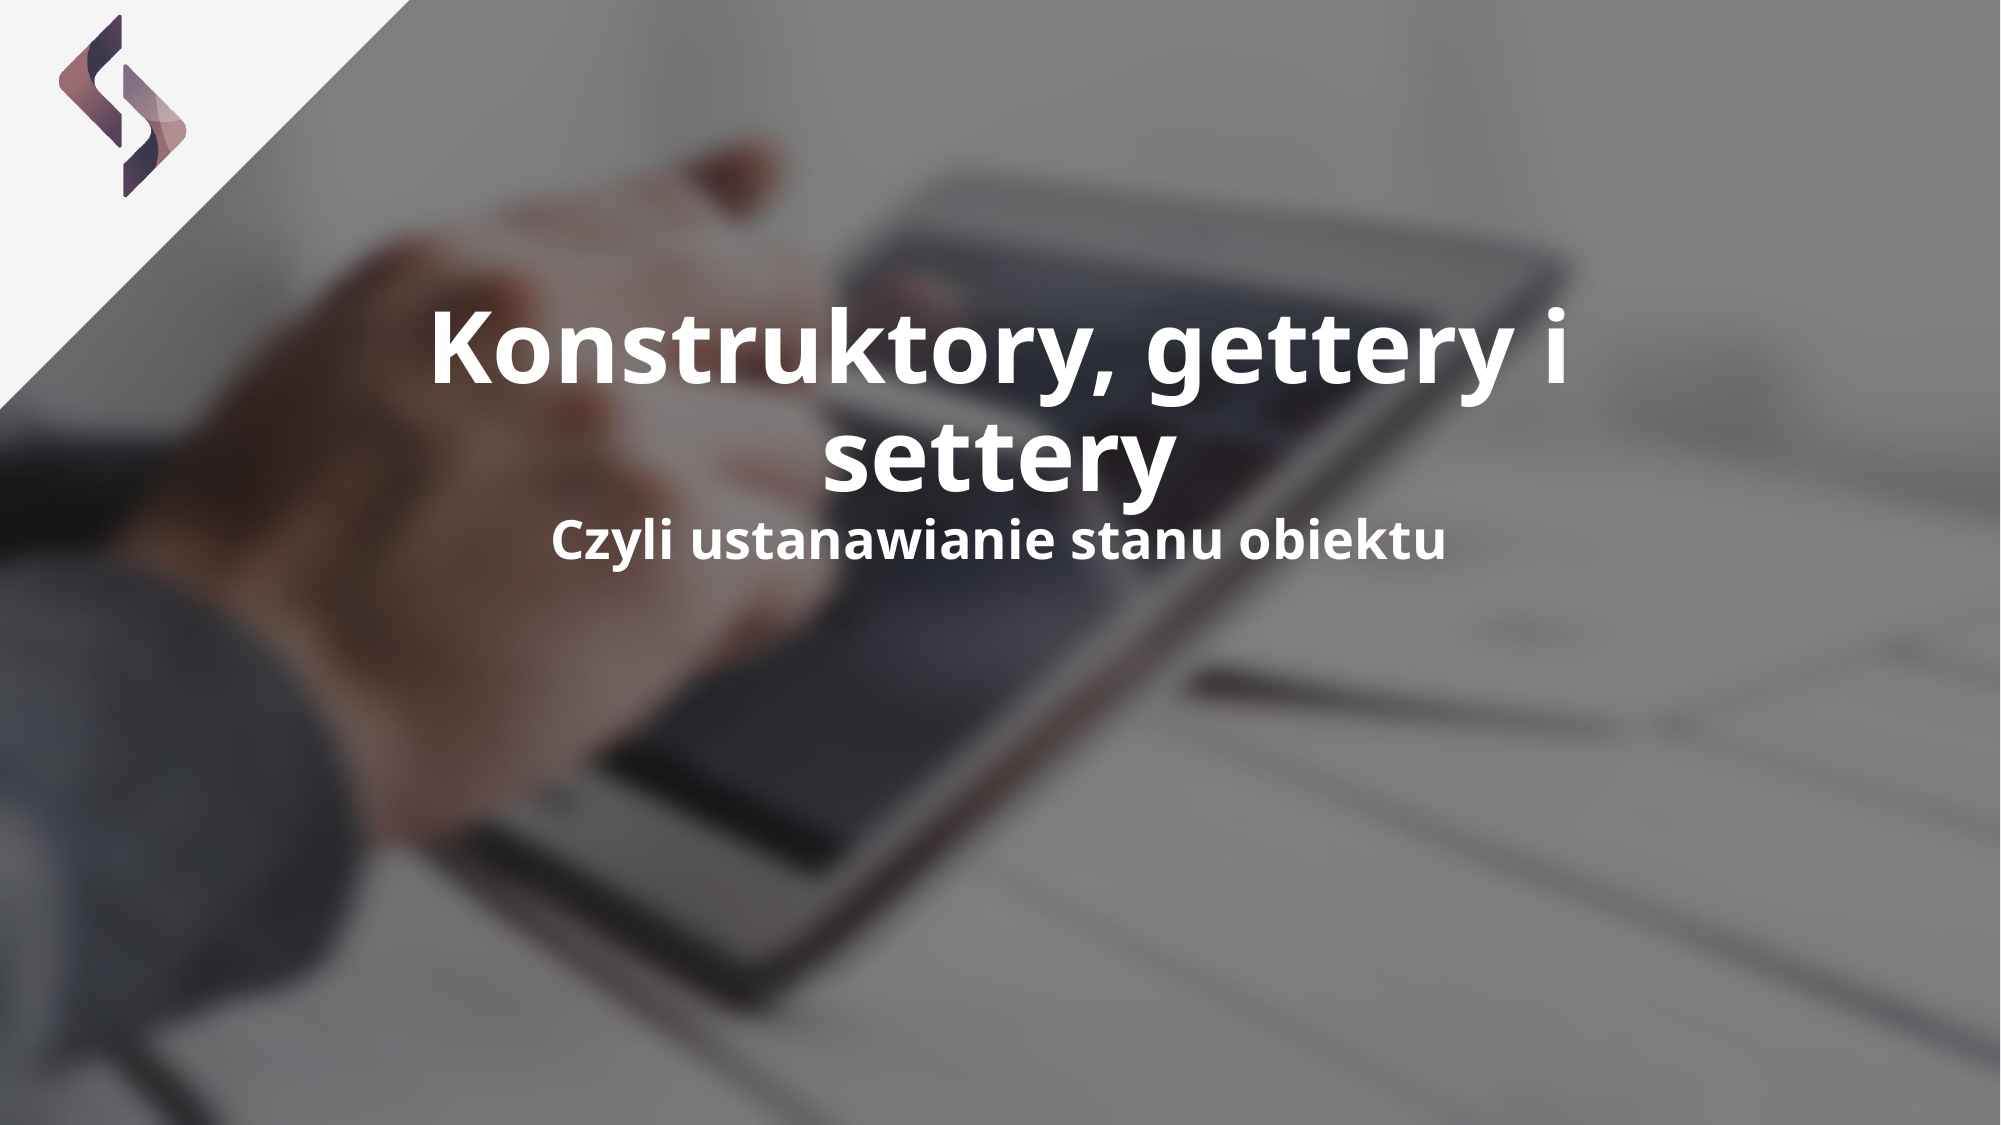

Konstruktory, gettery i settery
Czyli ustanawianie stanu obiektu